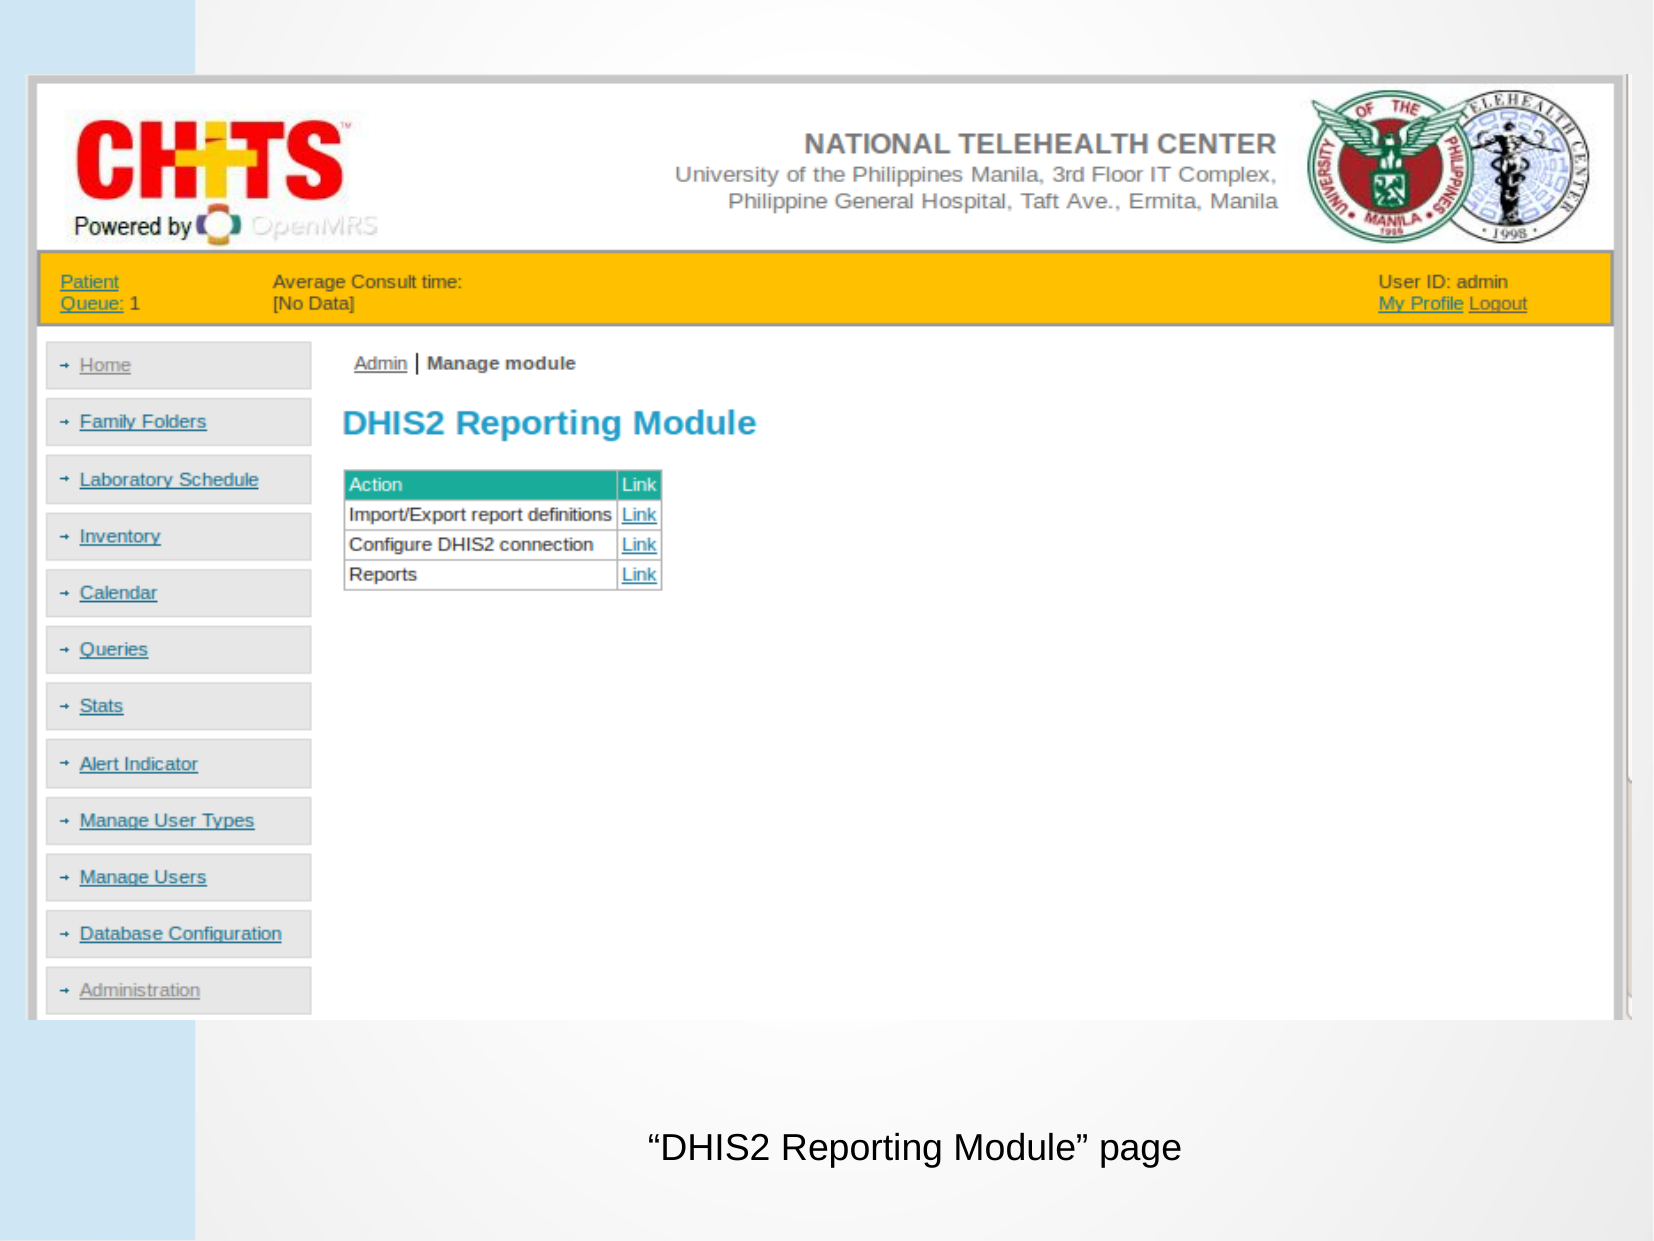

I.
A
C
C
E
S
S
# “DHIS2 Reporting Module” page